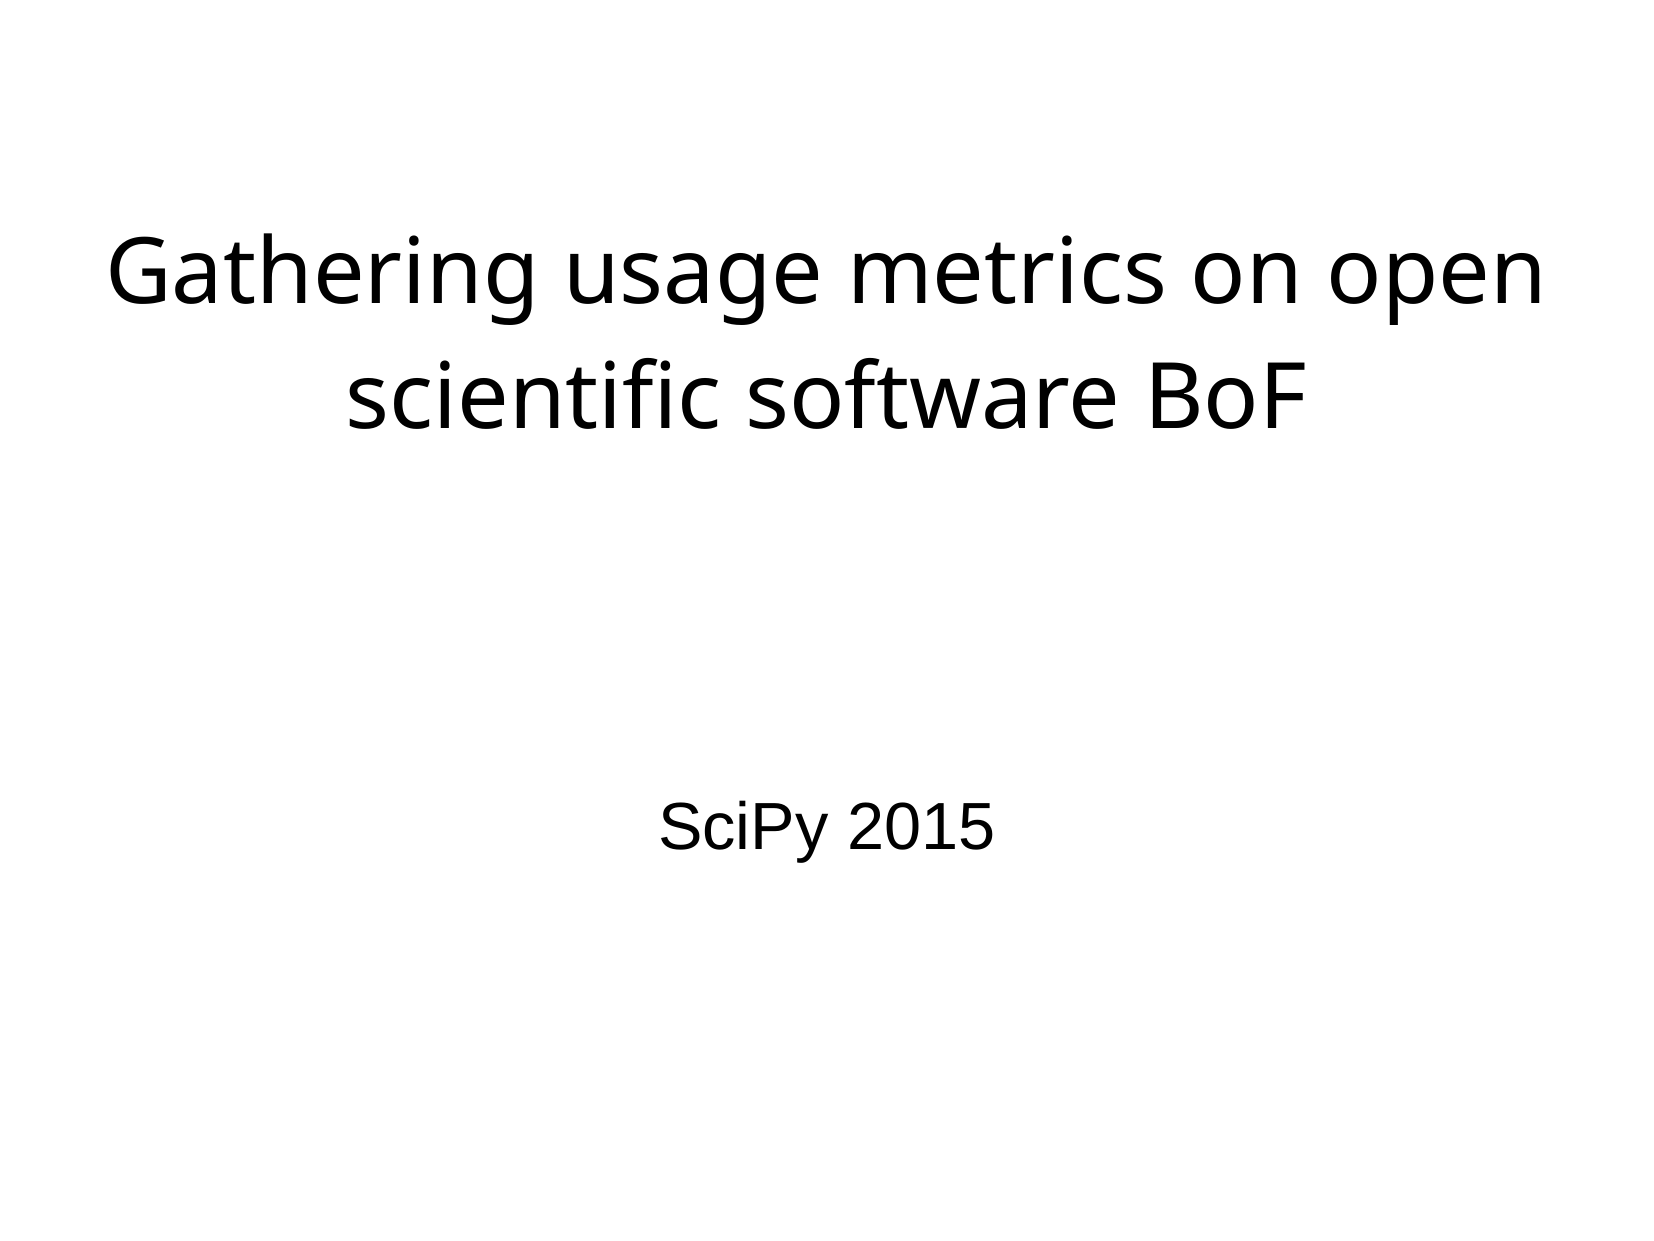

# Gathering usage metrics on open scientific software BoF
SciPy 2015